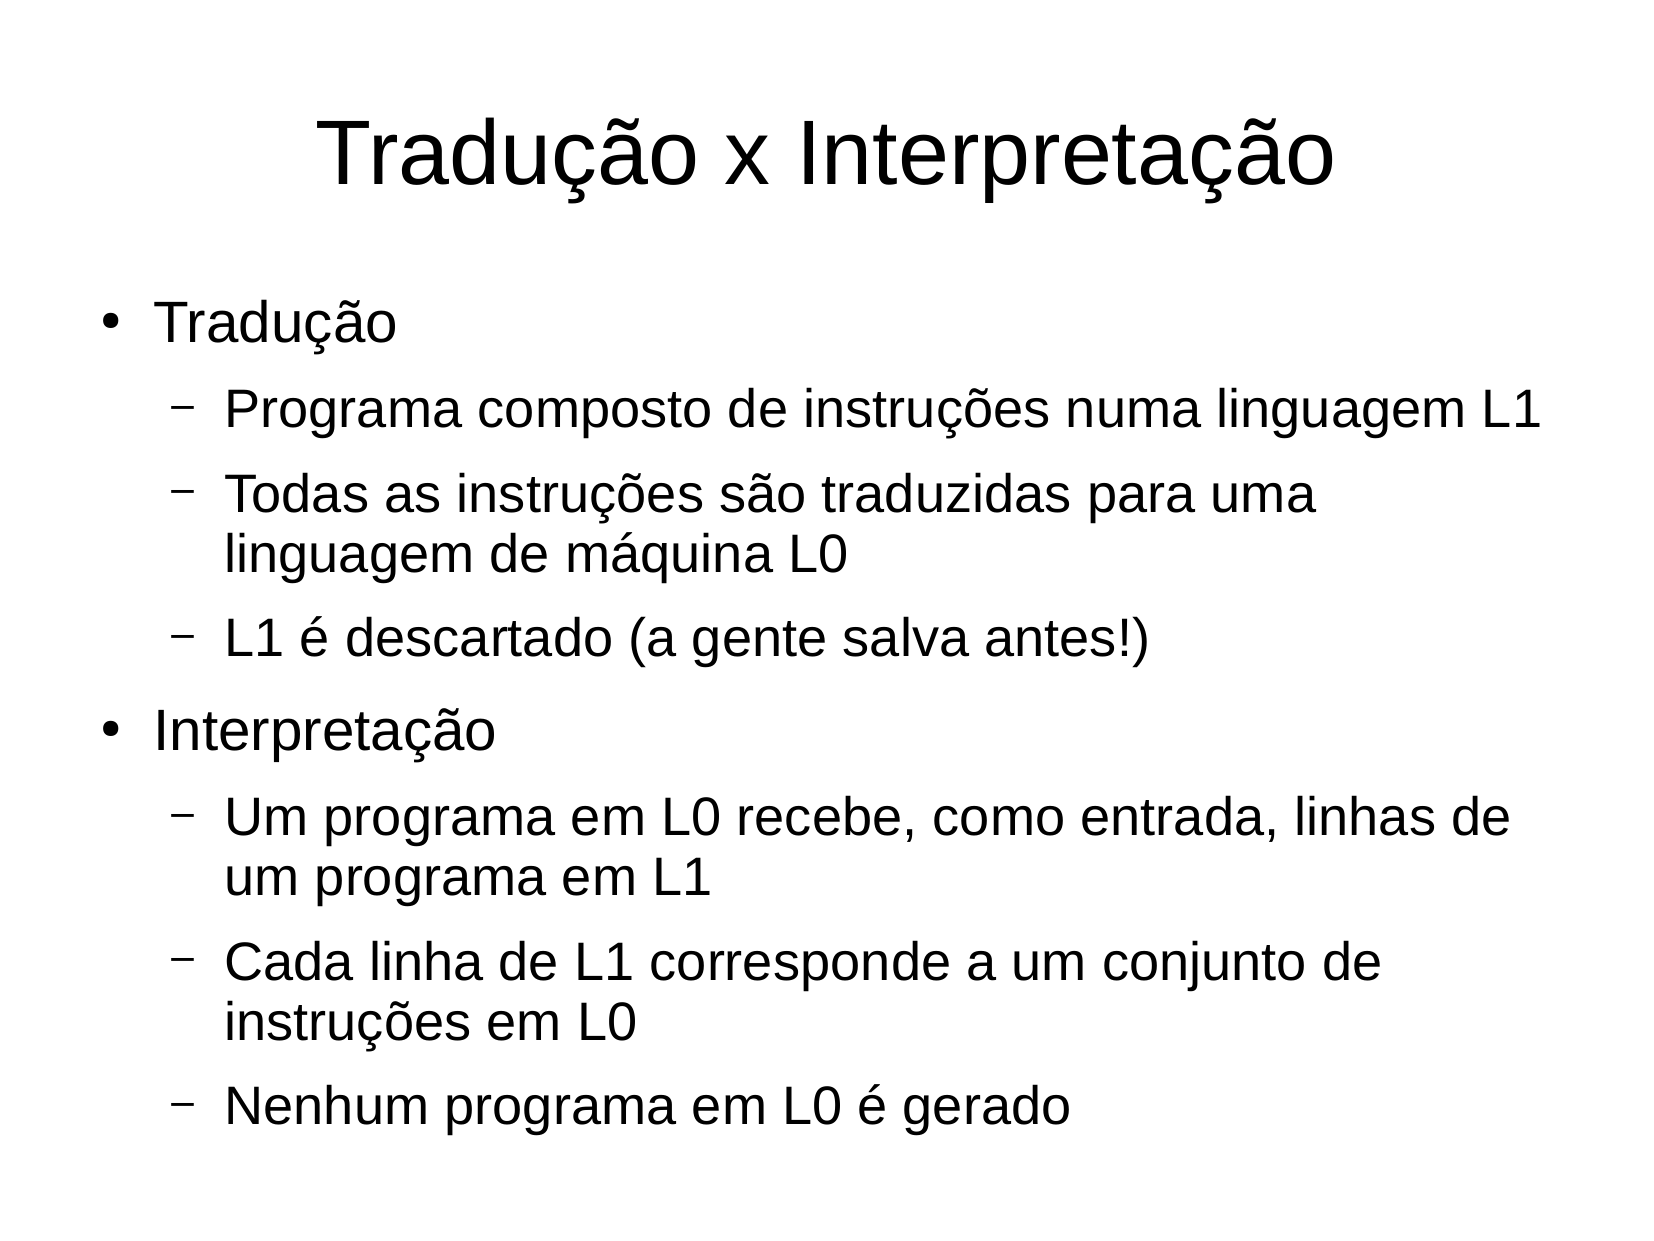

# Tradução x Interpretação
Tradução
Programa composto de instruções numa linguagem L1
Todas as instruções são traduzidas para uma linguagem de máquina L0
L1 é descartado (a gente salva antes!)
Interpretação
Um programa em L0 recebe, como entrada, linhas de um programa em L1
Cada linha de L1 corresponde a um conjunto de instruções em L0
Nenhum programa em L0 é gerado